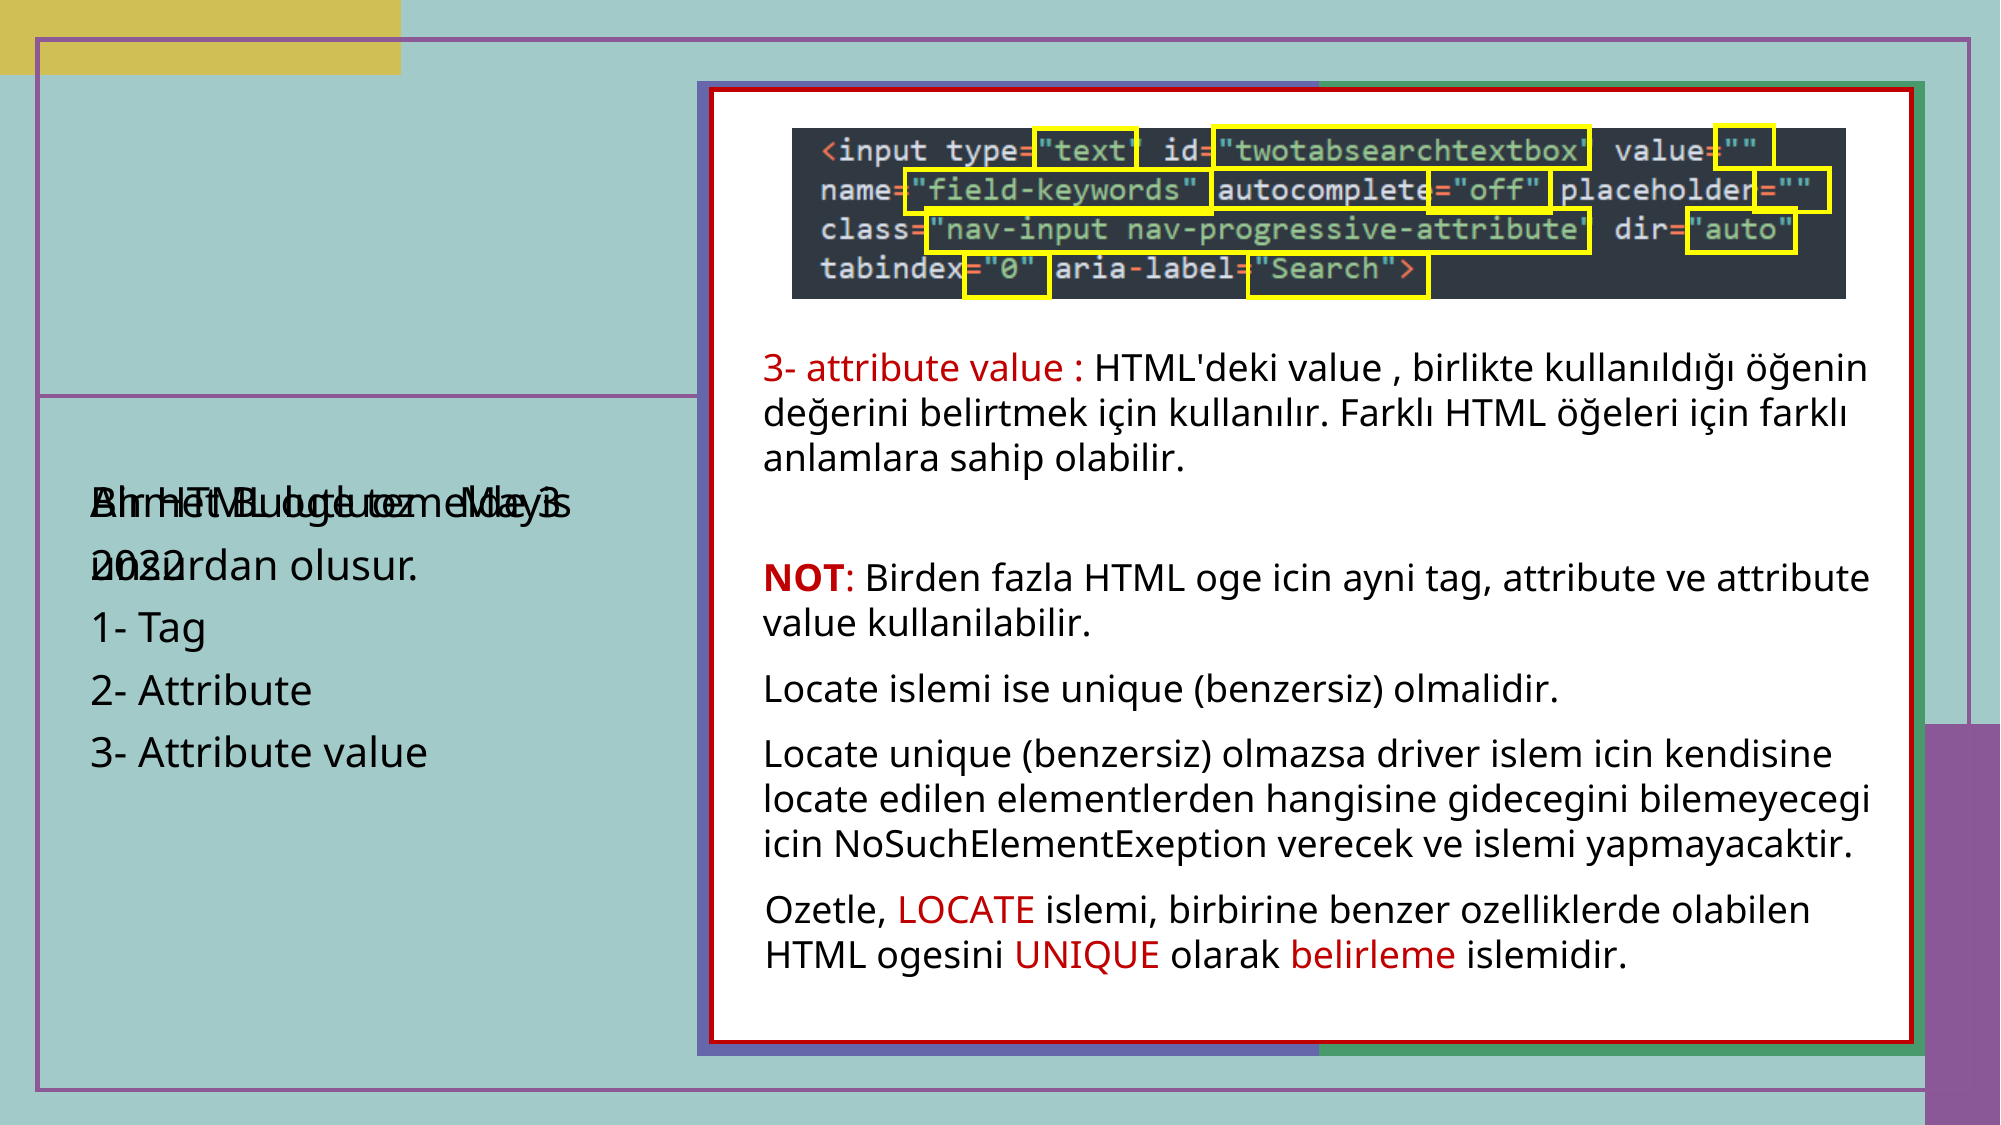

# HTML unsurlari nelerdir ?
3- attribute value : HTML'deki value , birlikte kullanıldığı öğenin değerini belirtmek için kullanılır. Farklı HTML öğeleri için farklı anlamlara sahip olabilir.
Bir HTML oge temelde 3 unsurdan olusur.
1- Tag
2- Attribute
3- Attribute value
Ahmet Bulutluoz Mayis 2022
NOT: Birden fazla HTML oge icin ayni tag, attribute ve attribute value kullanilabilir.
Locate islemi ise unique (benzersiz) olmalidir.
Locate unique (benzersiz) olmazsa driver islem icin kendisine locate edilen elementlerden hangisine gidecegini bilemeyecegi icin NoSuchElementExeption verecek ve islemi yapmayacaktir.
Ozetle, LOCATE islemi, birbirine benzer ozelliklerde olabilen HTML ogesini UNIQUE olarak belirleme islemidir.